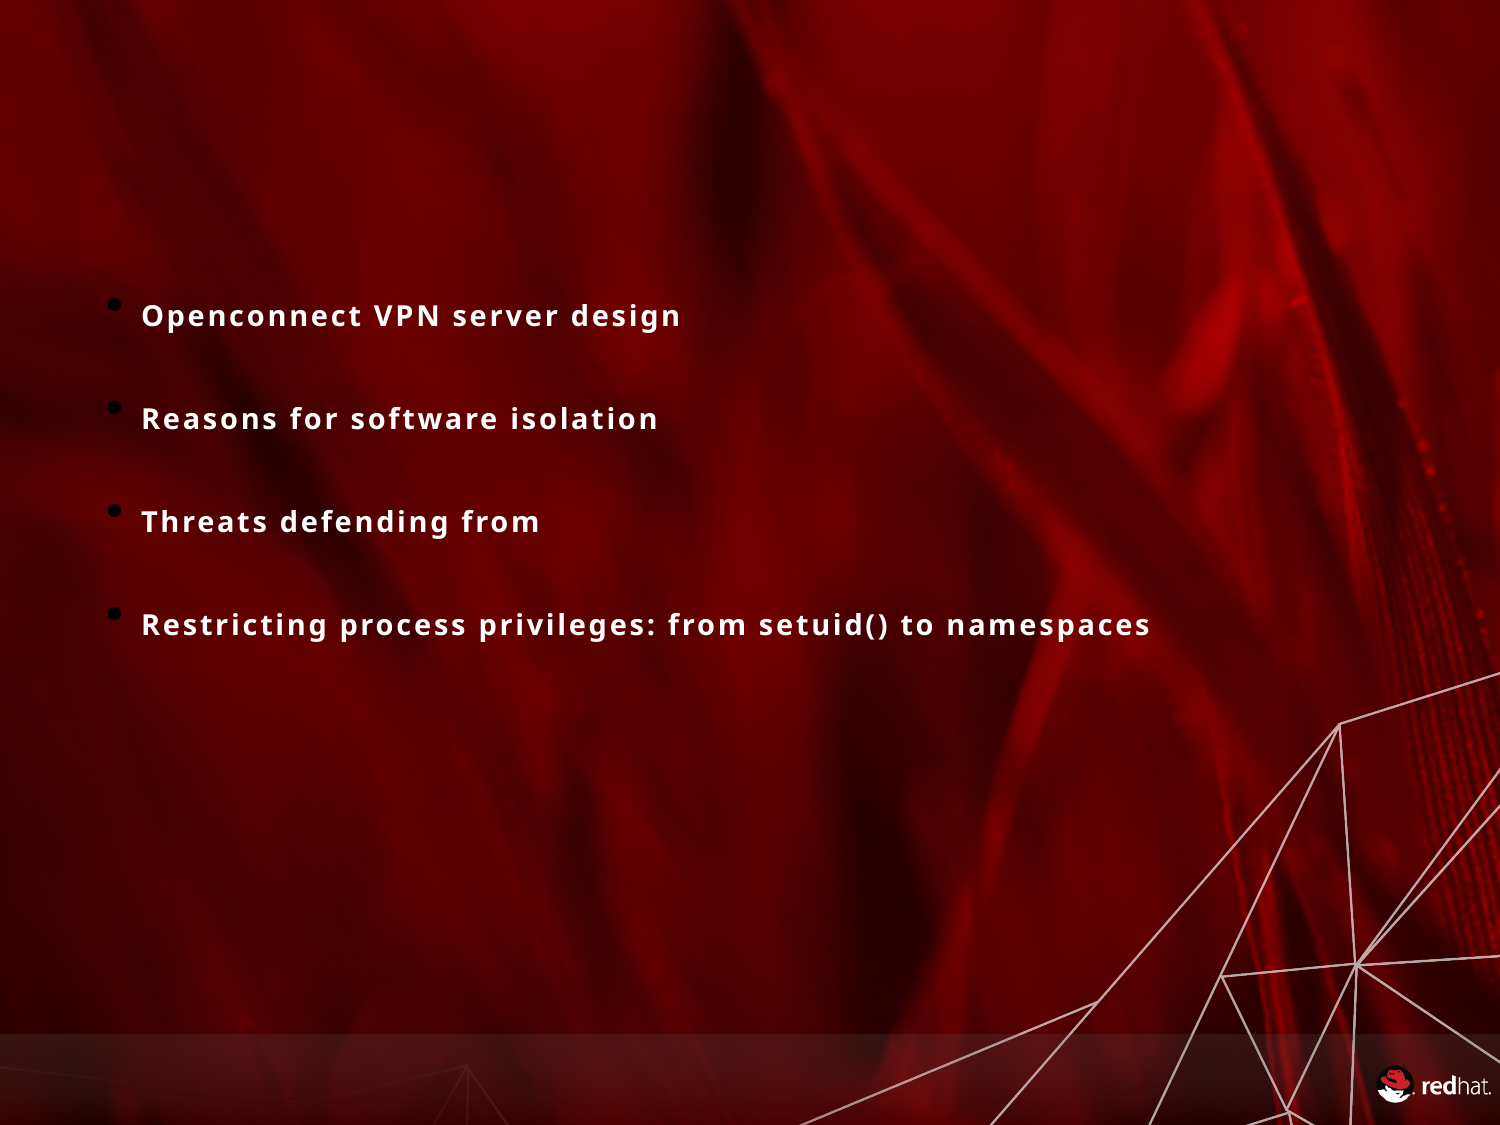

# Openconnect VPN server design
Reasons for software isolation
Threats defending from
Restricting process privileges: from setuid() to namespaces